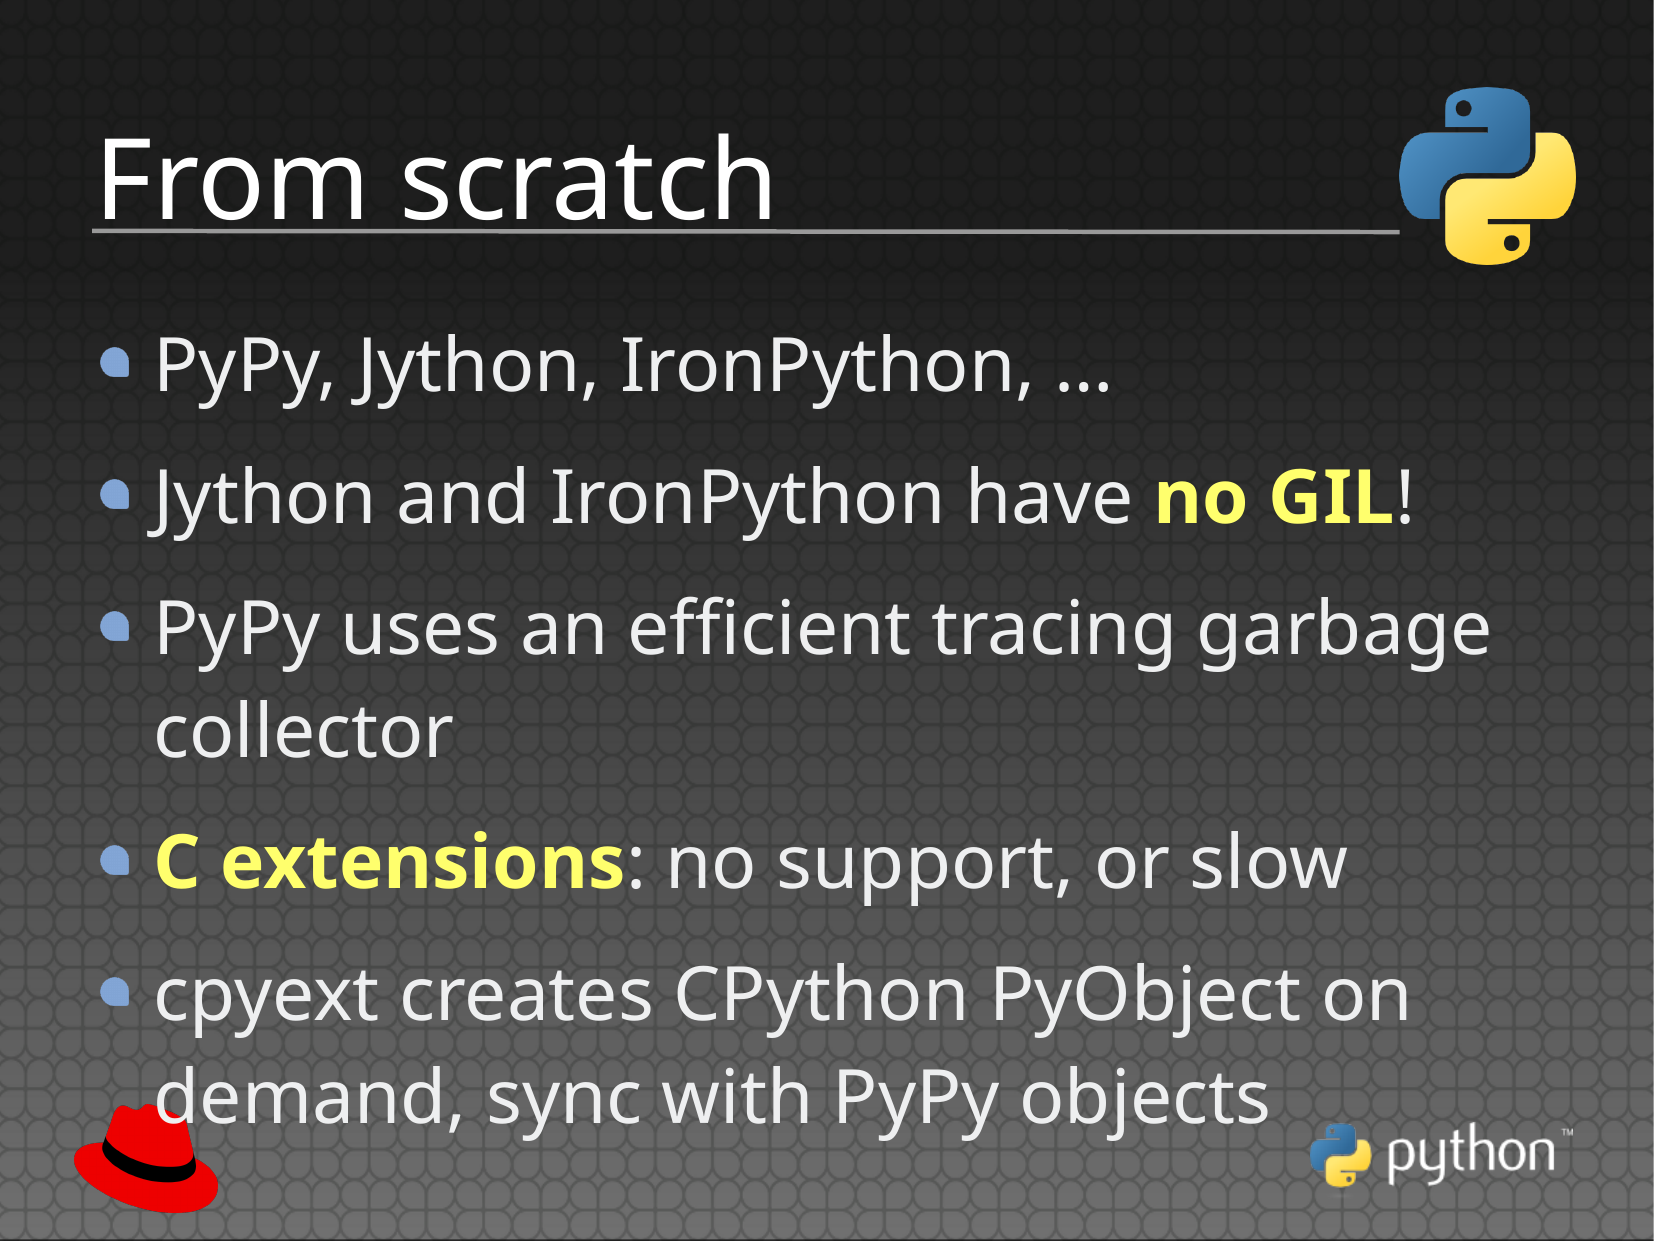

From scratch
# PyPy, Jython, IronPython, …
Jython and IronPython have no GIL!
PyPy uses an efficient tracing garbage collector
C extensions: no support, or slow
cpyext creates CPython PyObject on demand, sync with PyPy objects